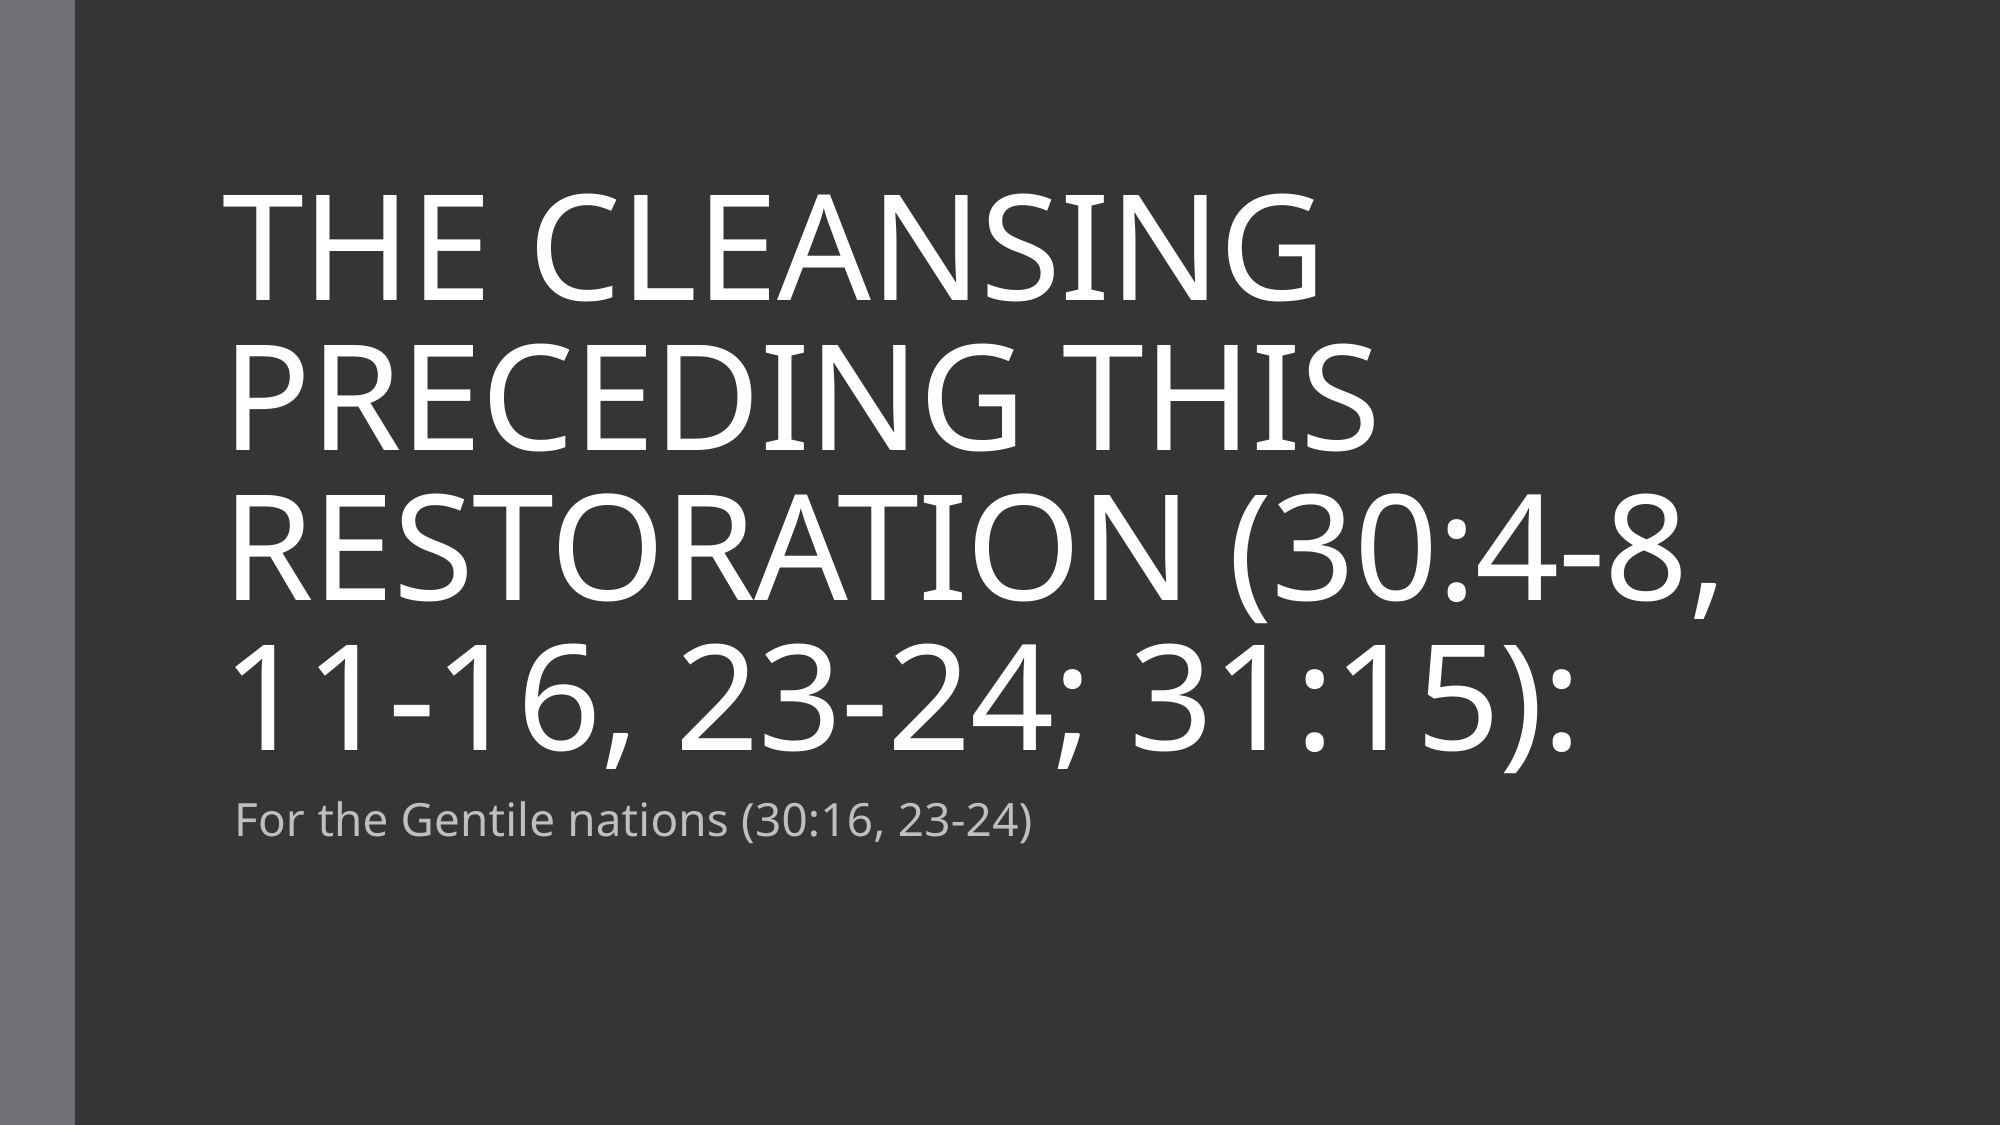

# THE CLEANSING PRECEDING THIS RESTORATION (30:4-8, 11-16, 23-24; 31:15):
 For the Gentile nations (30:16, 23-24)